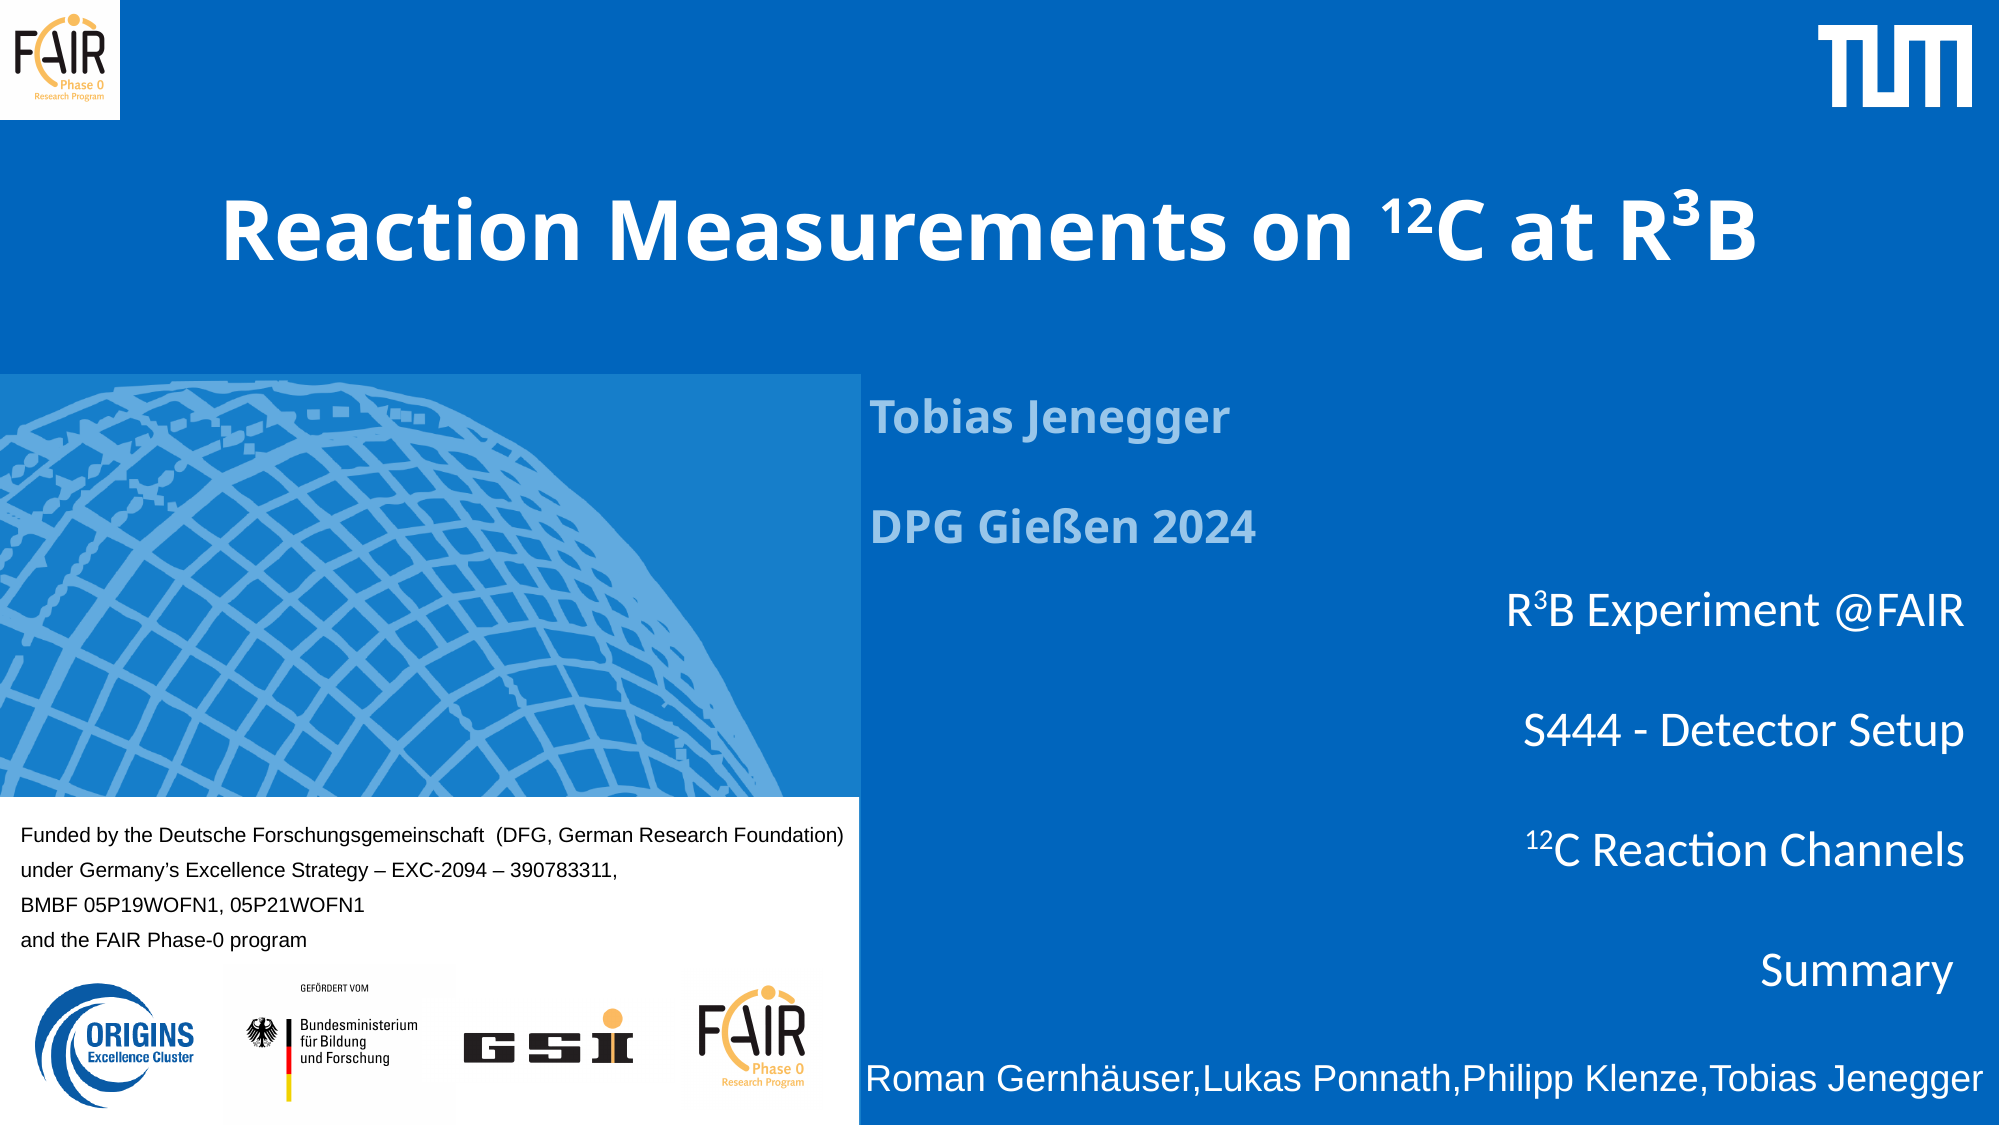

Reaction Measurements on 12C at R³B
Tobias Jenegger
DPG Gießen 2024
R3B Experiment @FAIR
S444 - Detector Setup
12C Reaction Channels
Summary
Funded by the Deutsche Forschungsgemeinschaft (DFG, German Research Foundation)
under Germany’s Excellence Strategy – EXC-2094 – 390783311,
BMBF 05P19WOFN1, 05P21WOFN1
and the FAIR Phase-0 program
Roman Gernhäuser,Lukas Ponnath,Philipp Klenze,Tobias Jenegger